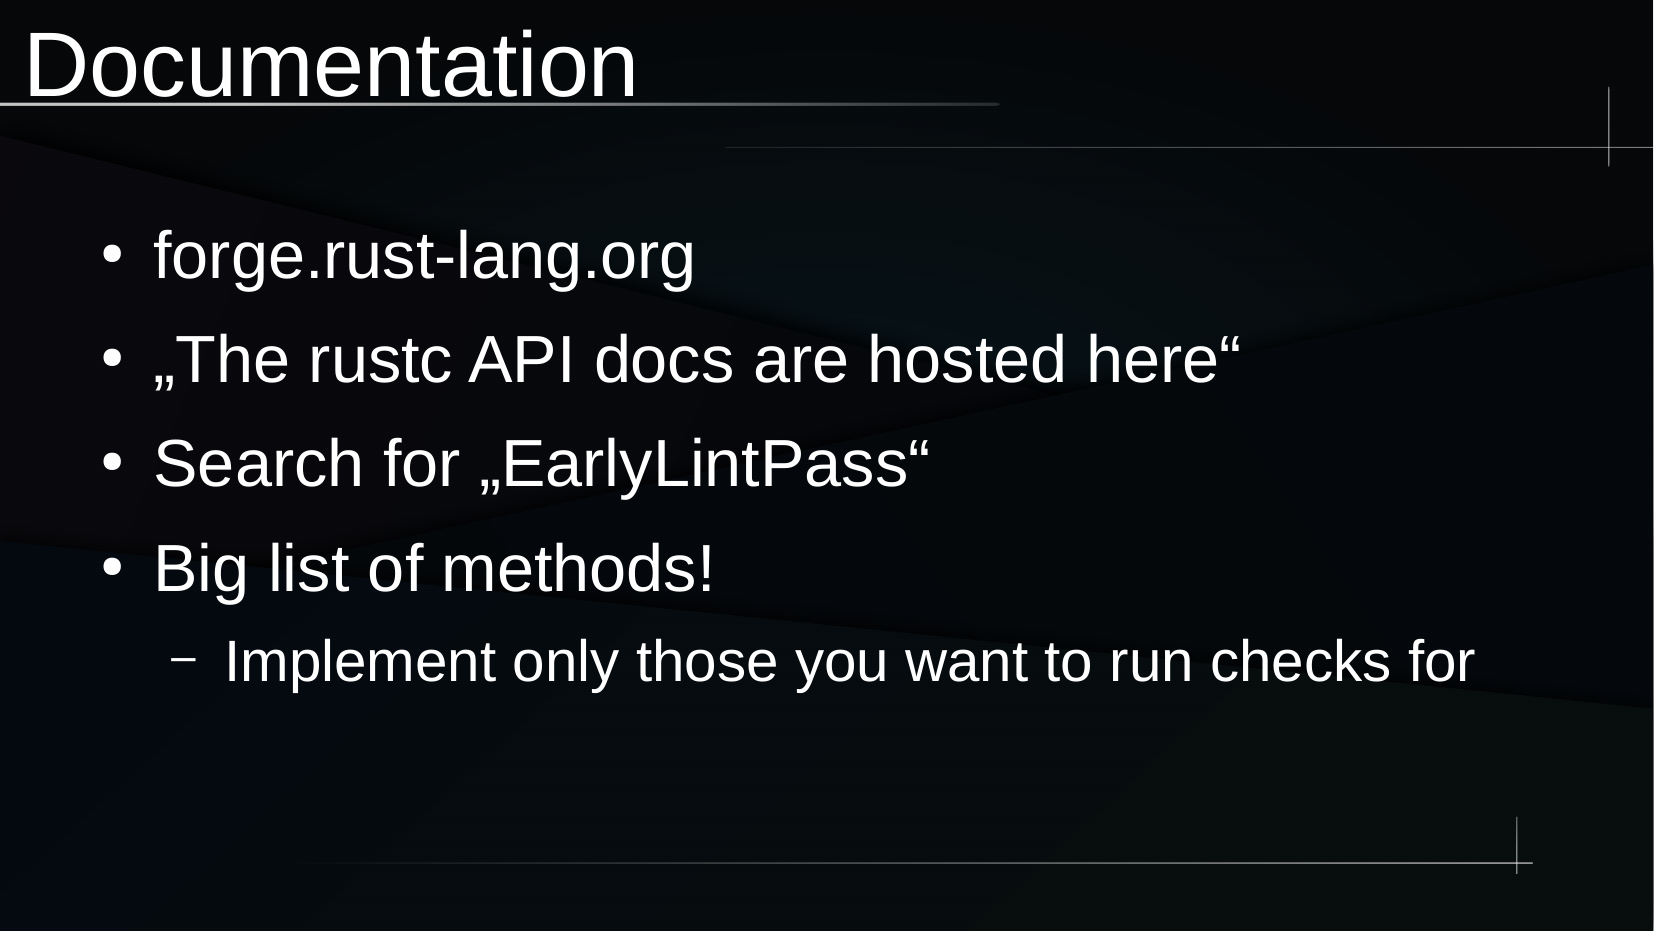

# Documentation
forge.rust-lang.org
„The rustc API docs are hosted here“
Search for „EarlyLintPass“
Big list of methods!
Implement only those you want to run checks for